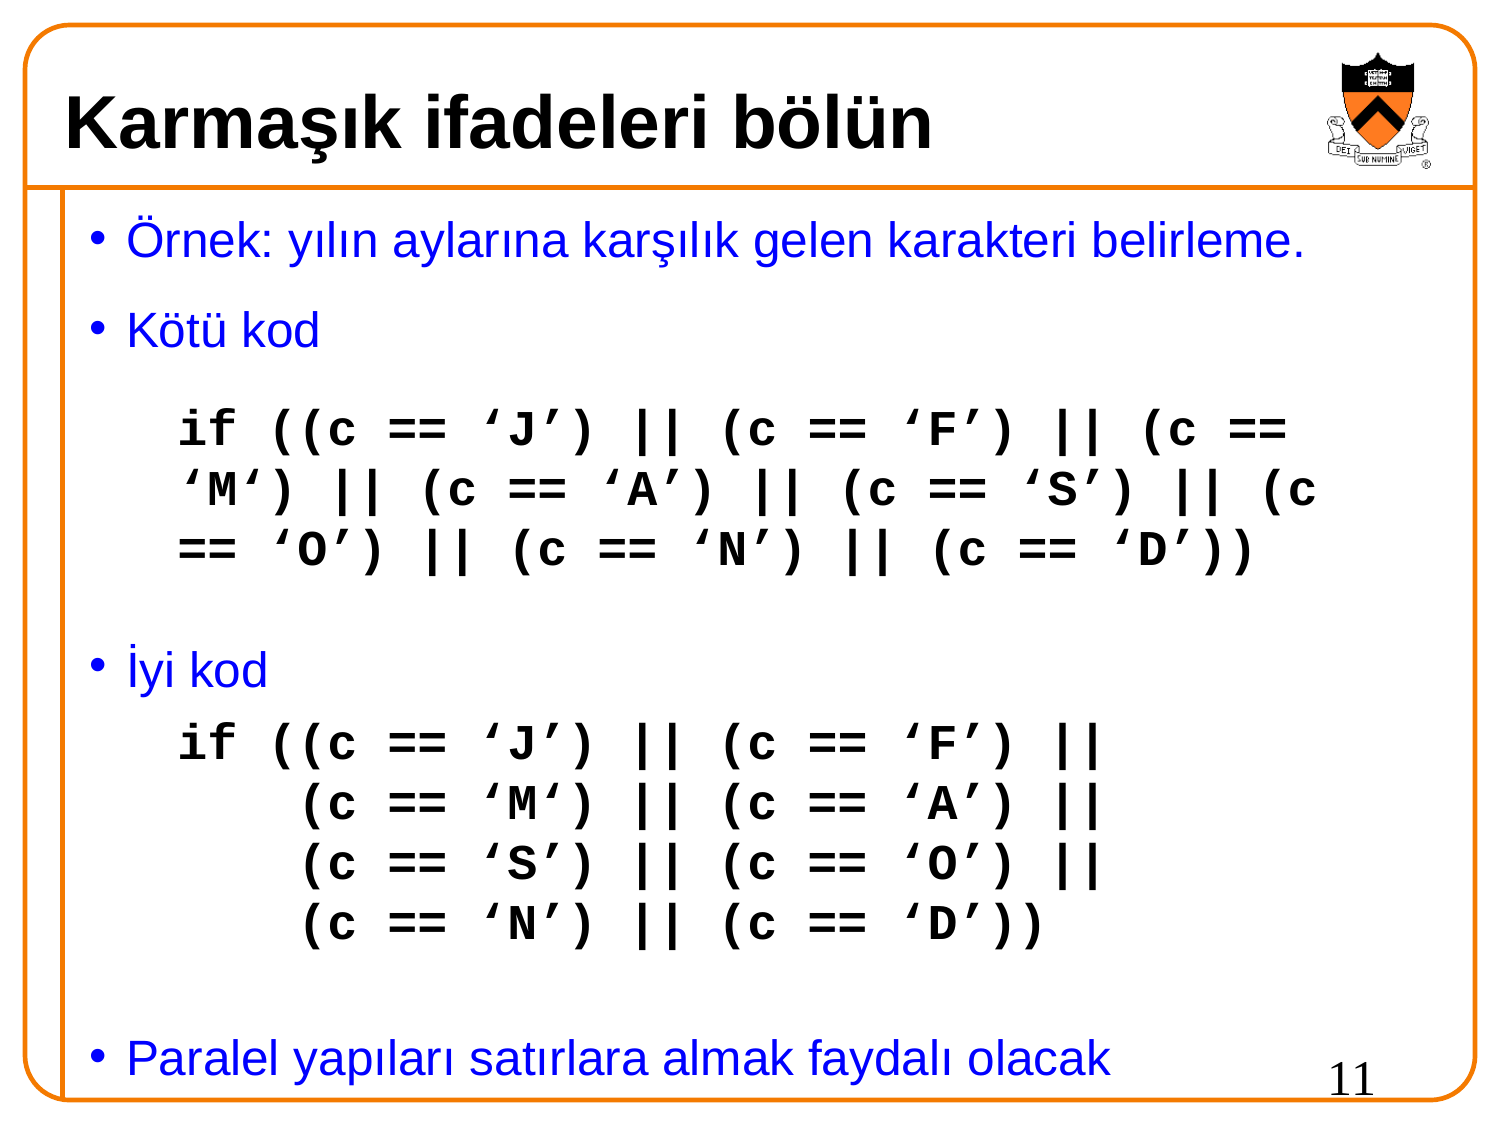

# Karmaşık ifadeleri bölün
Örnek: yılın aylarına karşılık gelen karakteri belirleme.
Kötü kod
İyi kod
Paralel yapıları satırlara almak faydalı olacak
if ((c == ‘J’) || (c == ‘F’) || (c ==
‘M‘) || (c == ‘A’) || (c == ‘S’) || (c
== ‘O’) || (c == ‘N’) || (c == ‘D’))
if ((c == ‘J’) || (c == ‘F’) ||
 (c == ‘M‘) || (c == ‘A’) ||
 (c == ‘S’) || (c == ‘O’) ||
 (c == ‘N’) || (c == ‘D’))
11